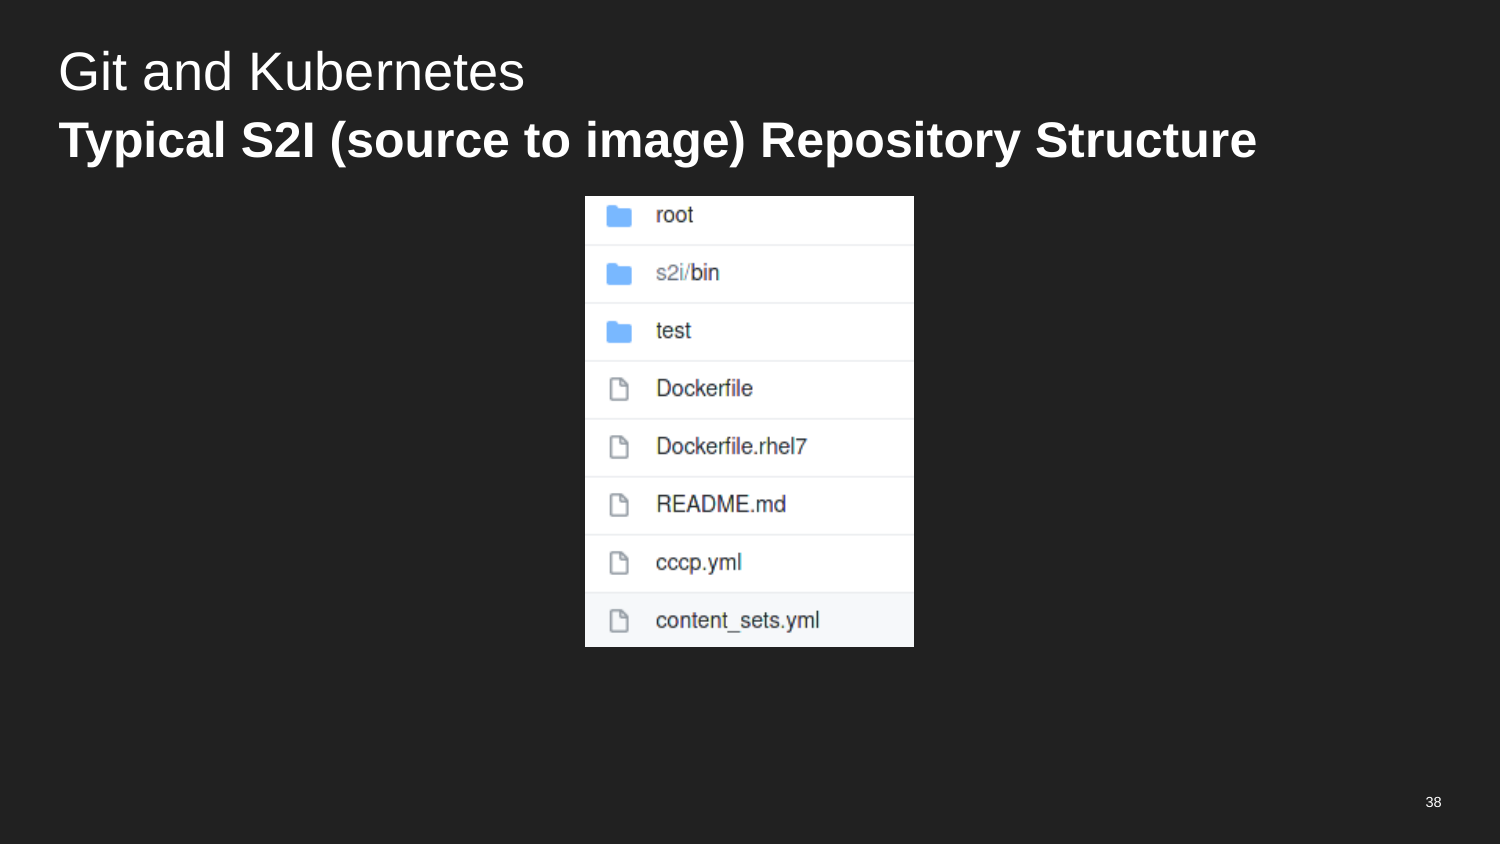

Git and Kubernetes
# Typical S2I (source to image) Repository Structure